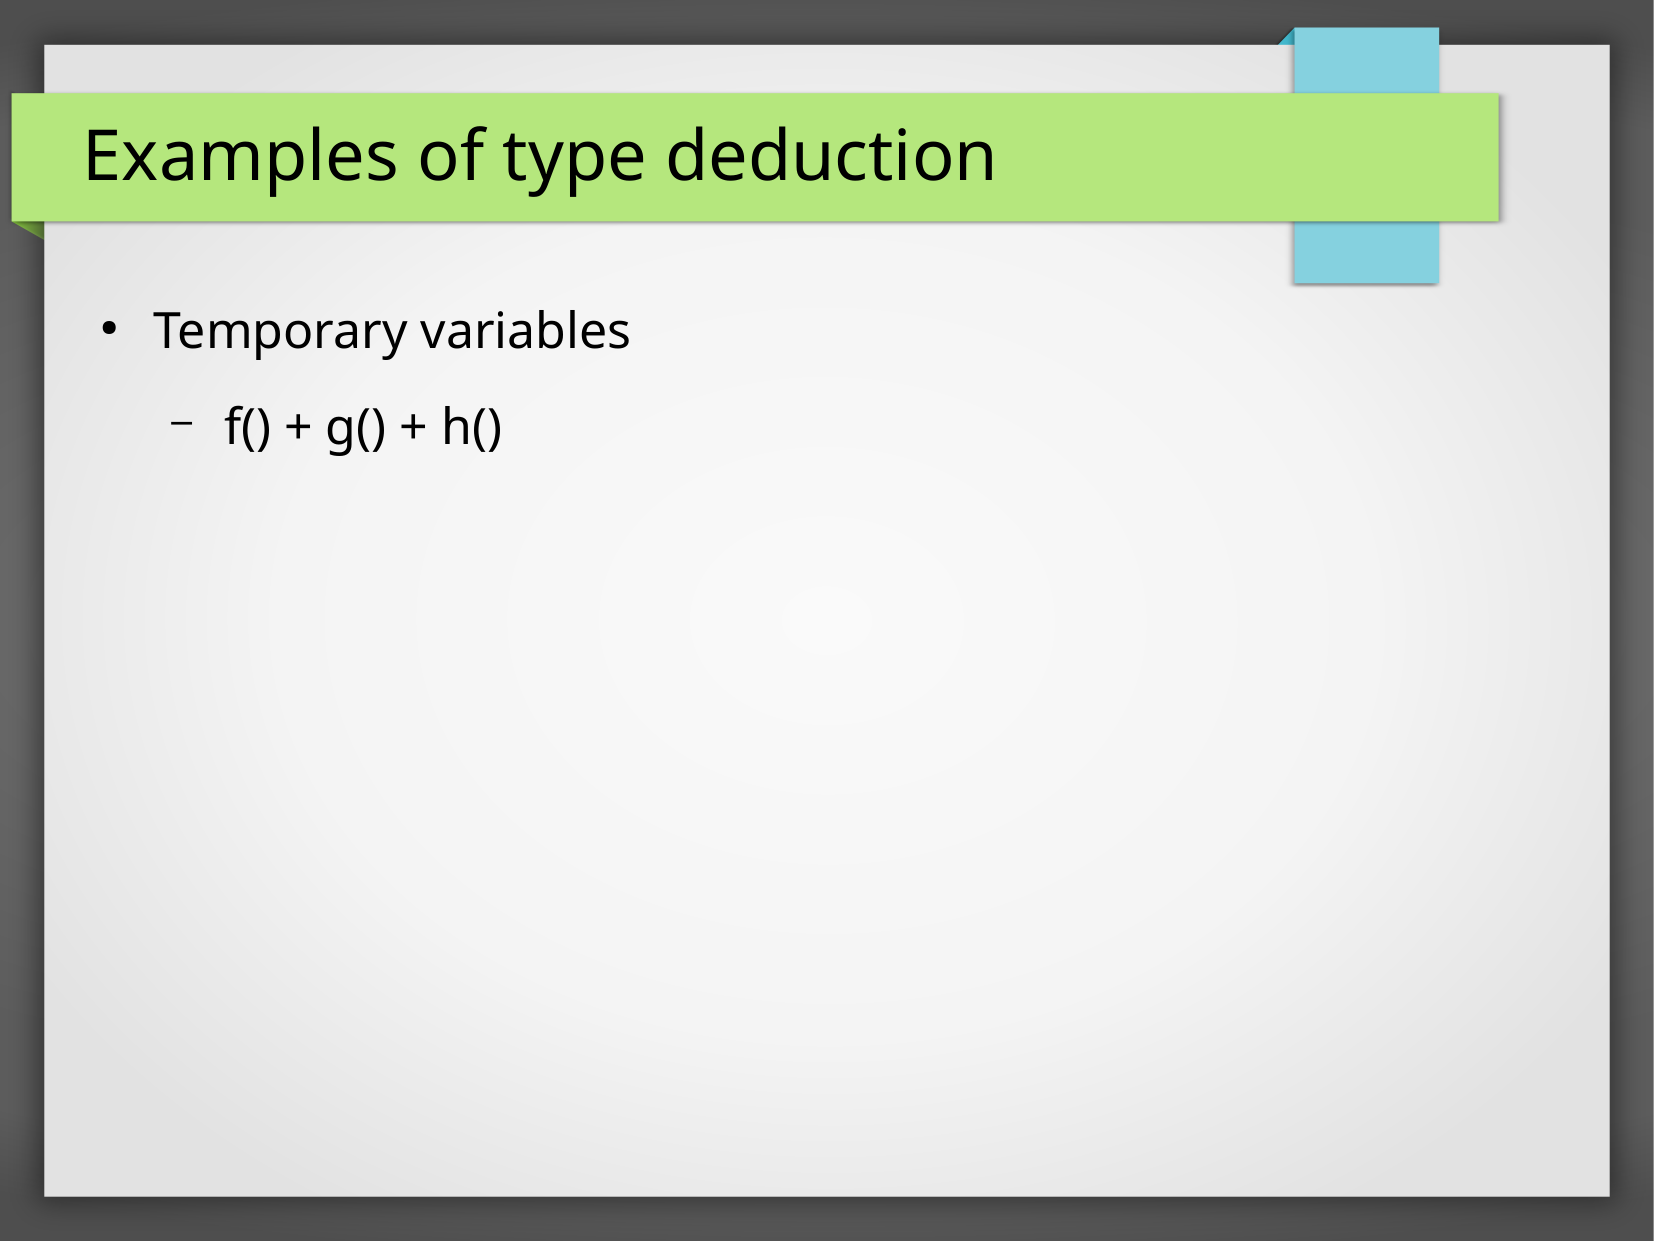

# Examples of type deduction
Temporary variables
f() + g() + h()